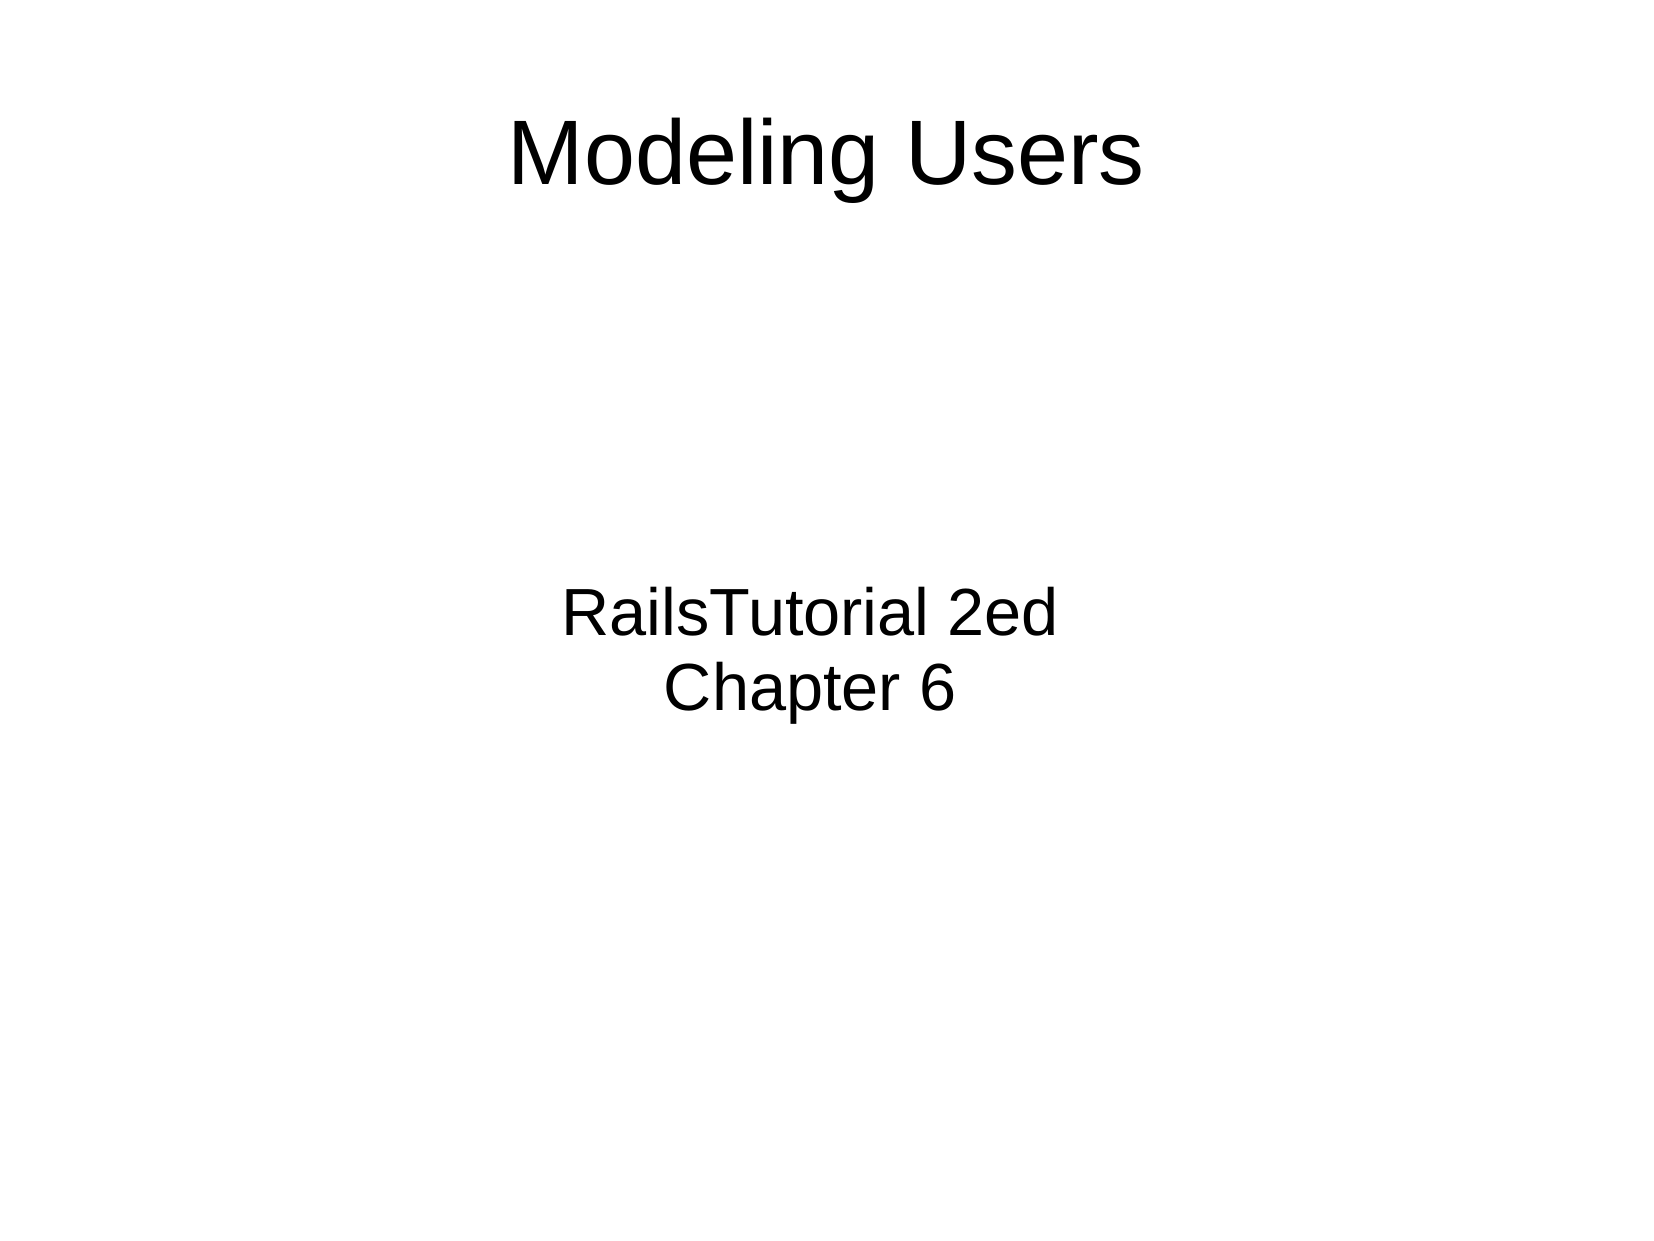

# Modeling Users
RailsTutorial 2ed
Chapter 6